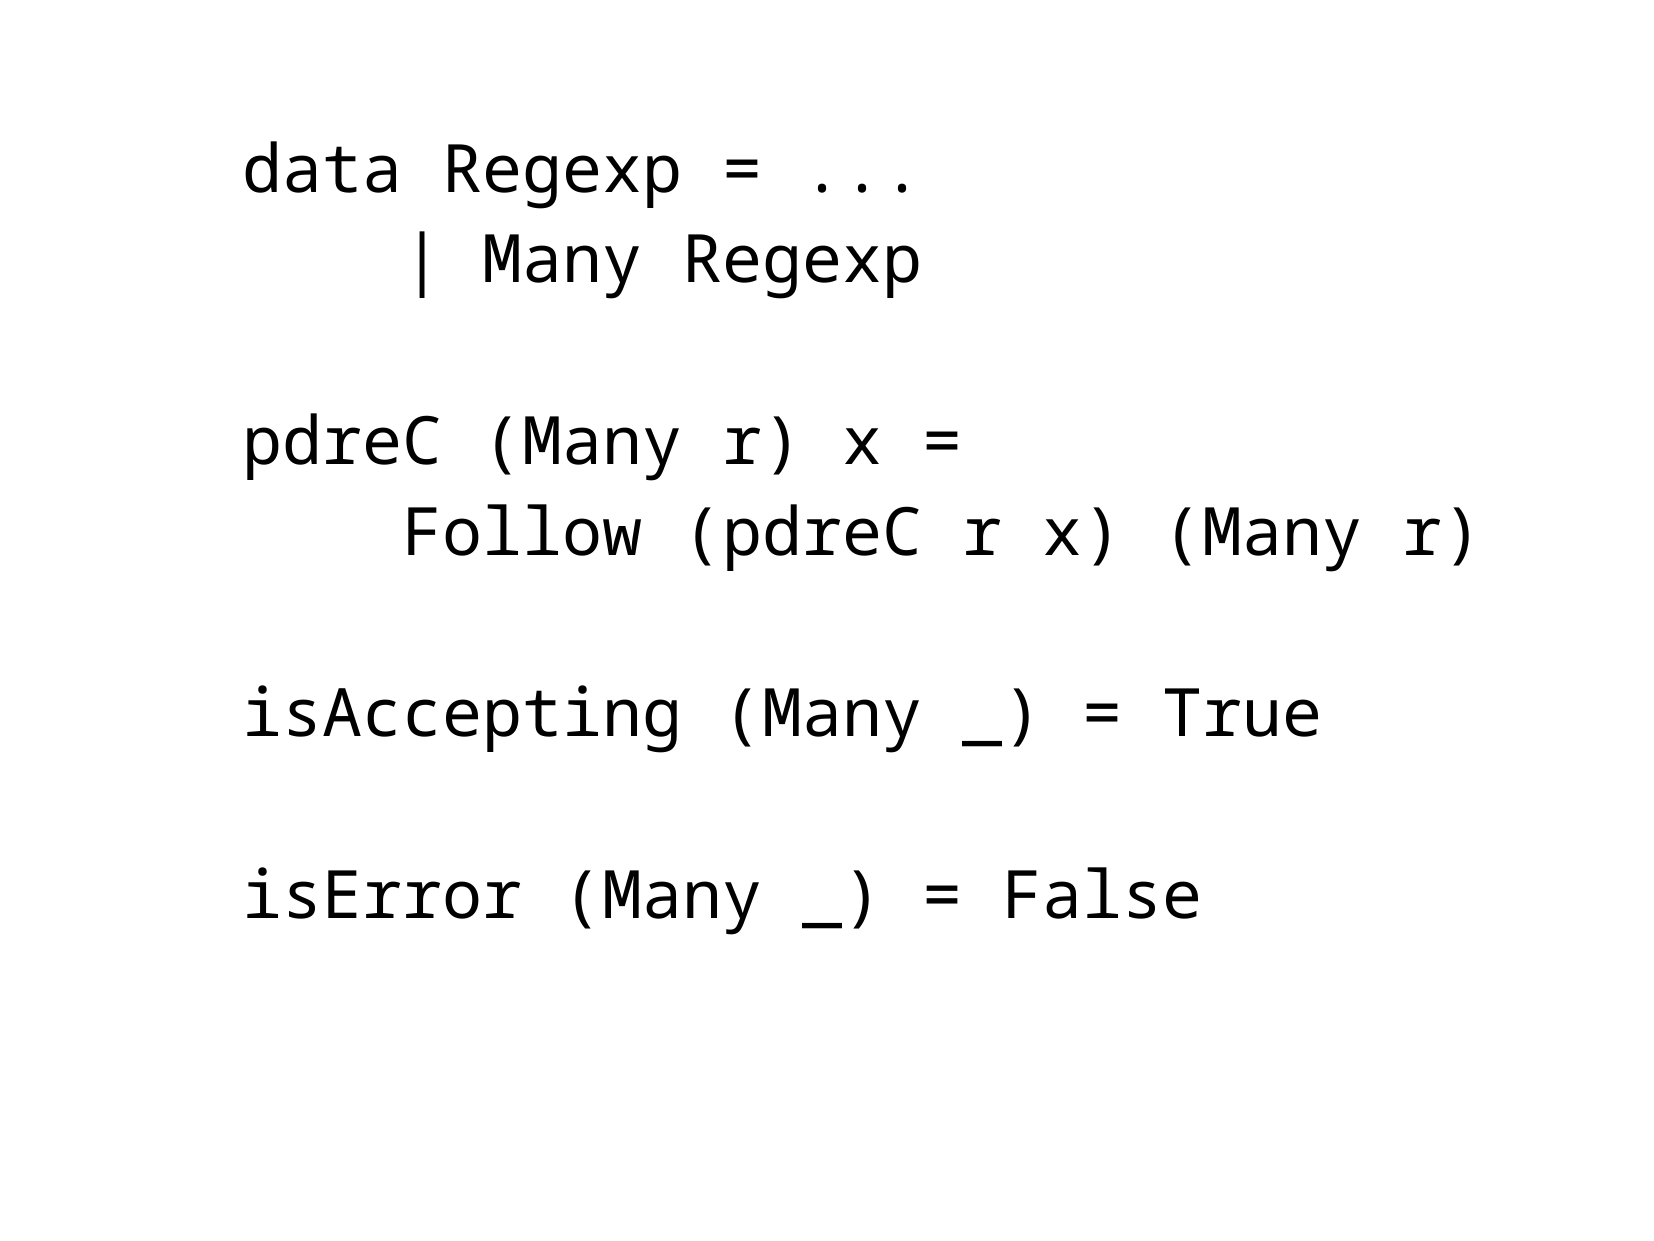

# data Regexp = ...
 | Many Regexp
 pdreC (Many r) x =
 Follow (pdreC r x) (Many r)
 isAccepting (Many _) = True
 isError (Many _) = False